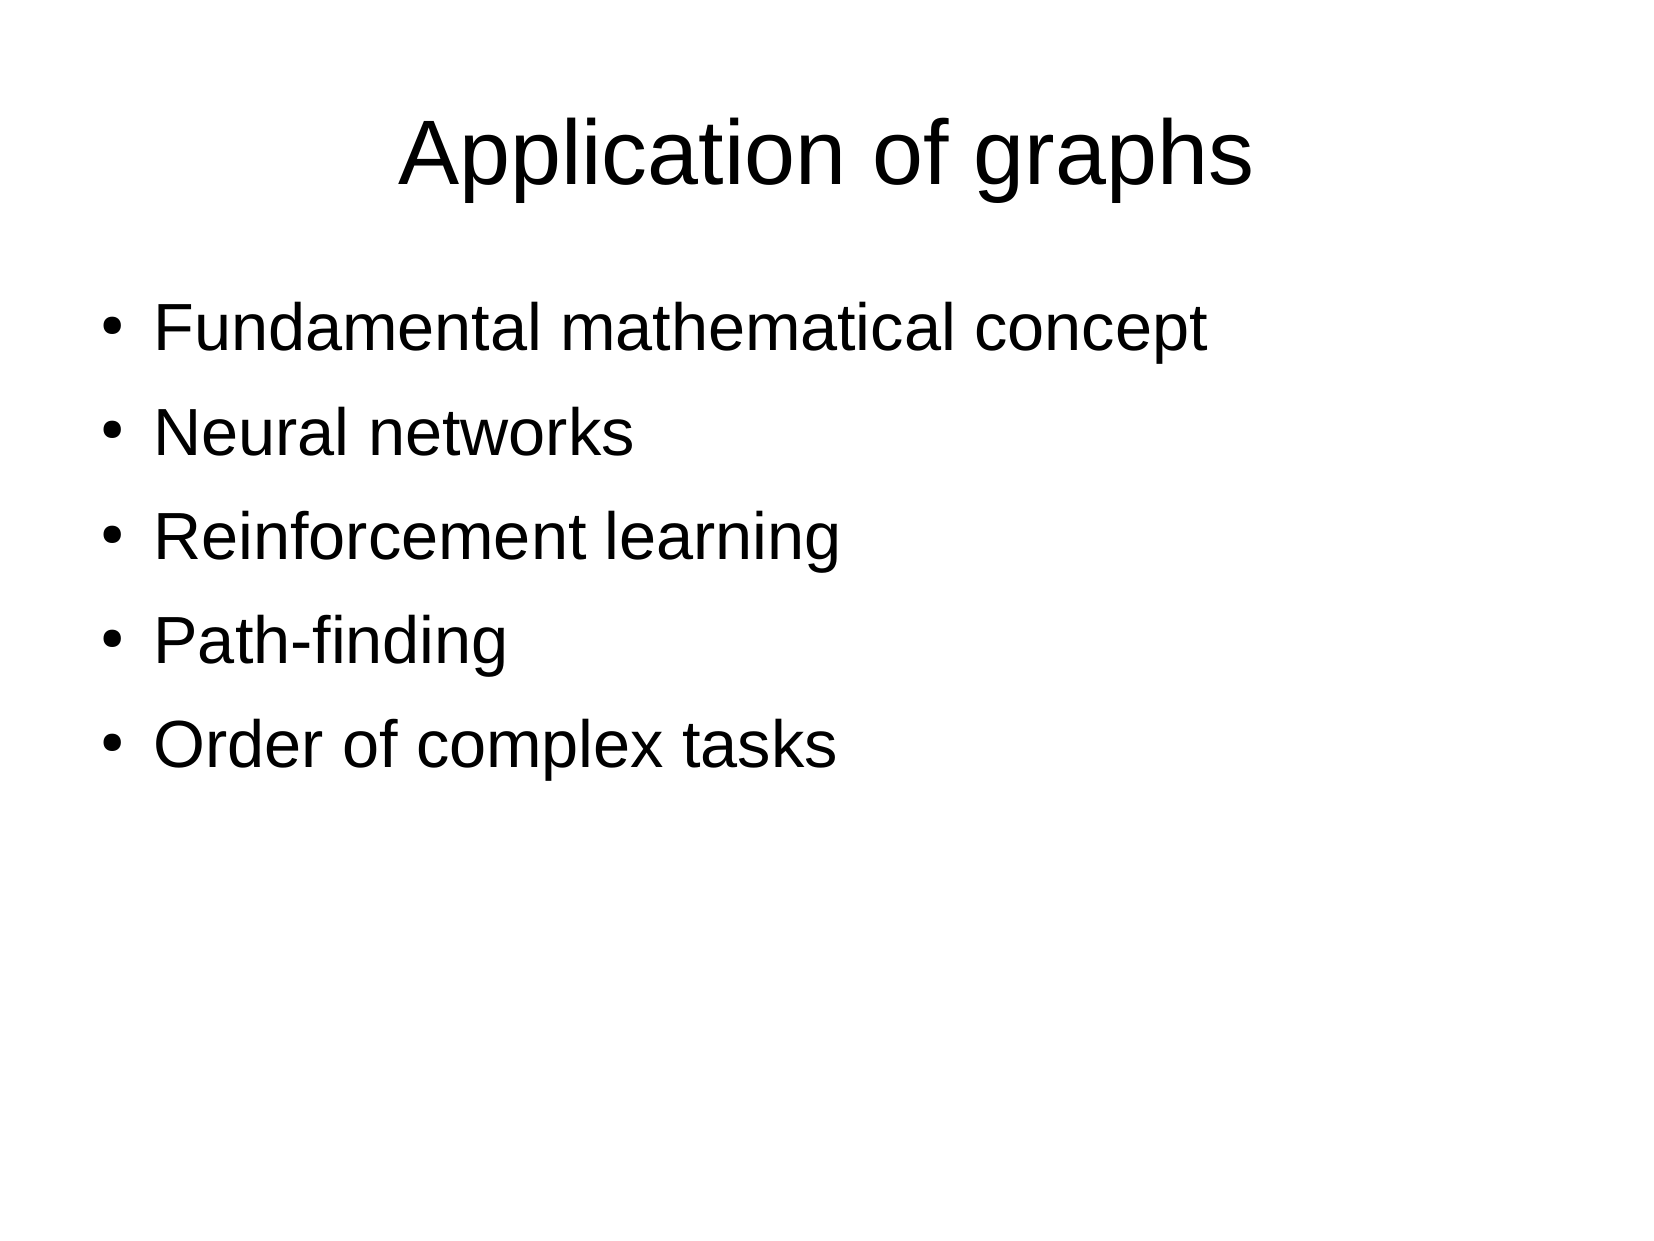

# Application of graphs
Fundamental mathematical concept
Neural networks
Reinforcement learning
Path-finding
Order of complex tasks